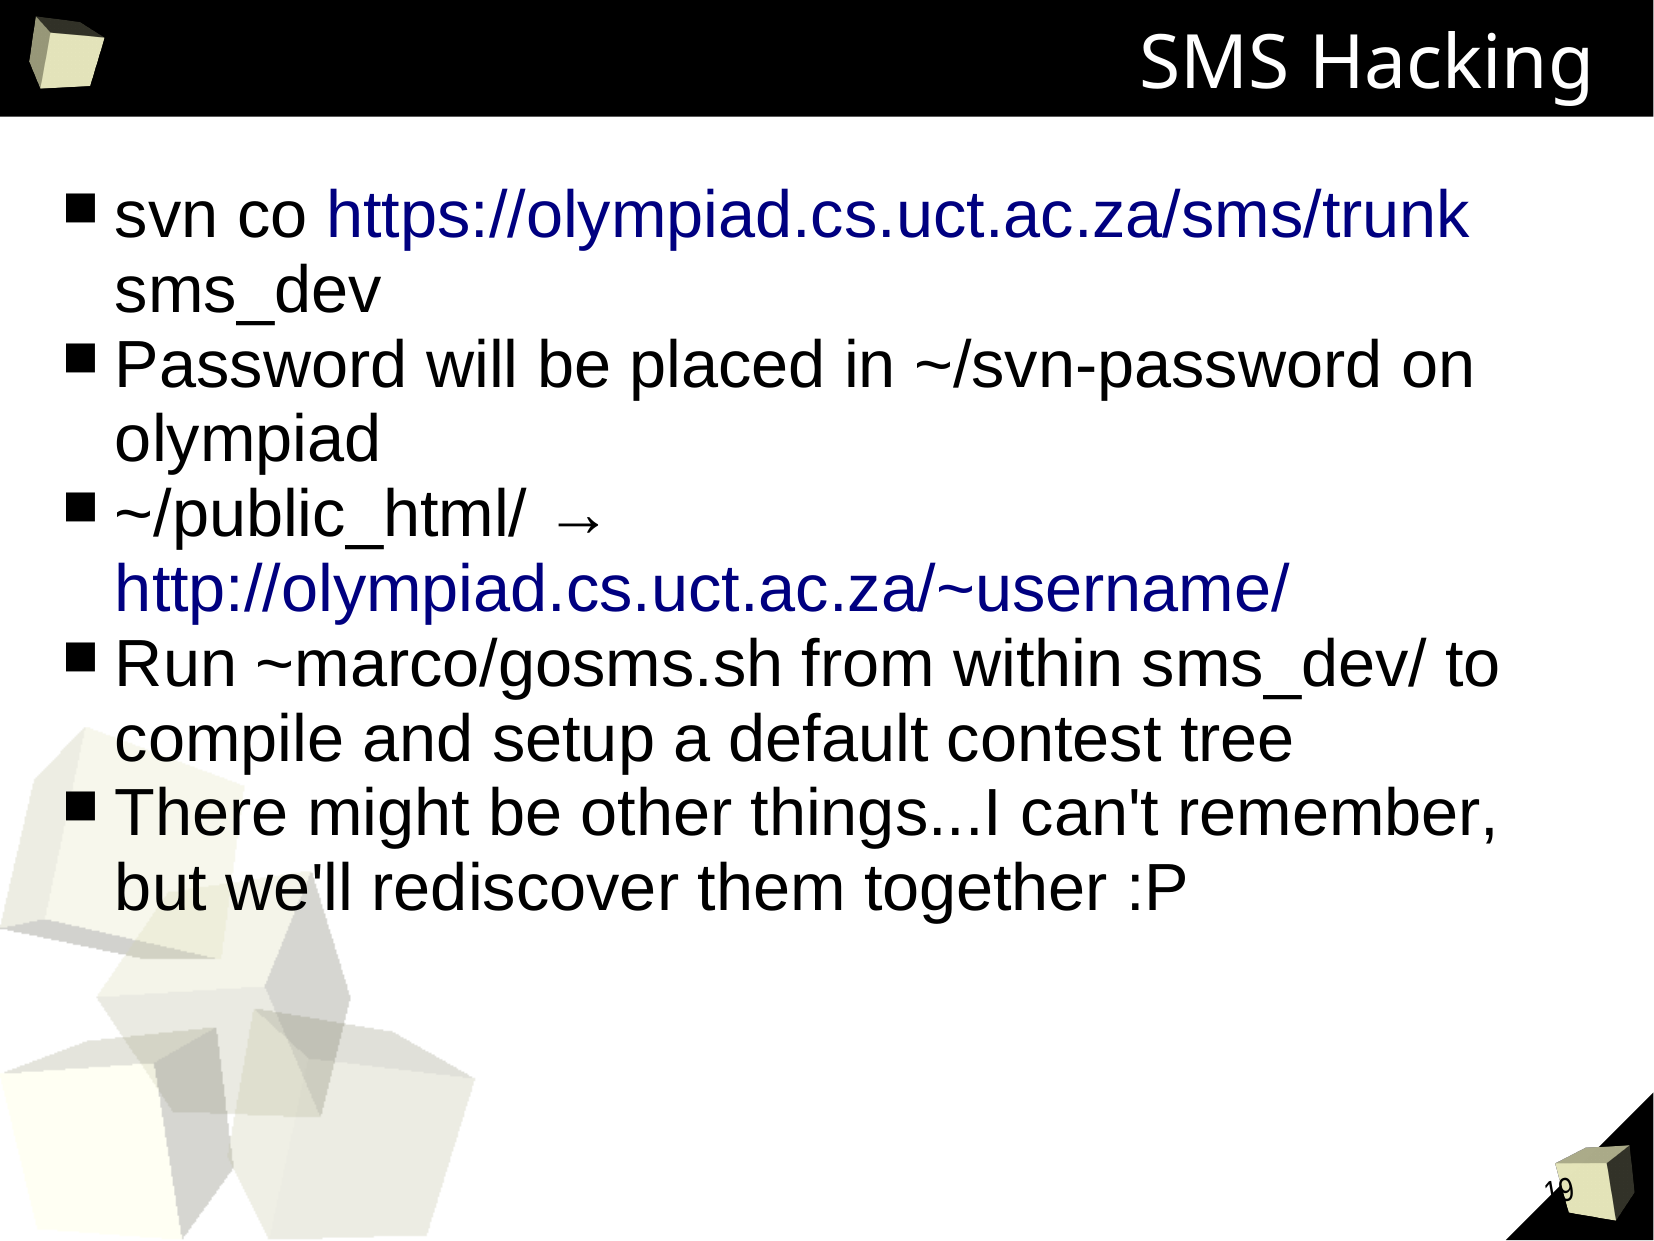

# SMS Hacking
svn co https://olympiad.cs.uct.ac.za/sms/trunk sms_dev
Password will be placed in ~/svn-password on olympiad
~/public_html/ → http://olympiad.cs.uct.ac.za/~username/
Run ~marco/gosms.sh from within sms_dev/ to compile and setup a default contest tree
There might be other things...I can't remember, but we'll rediscover them together :P